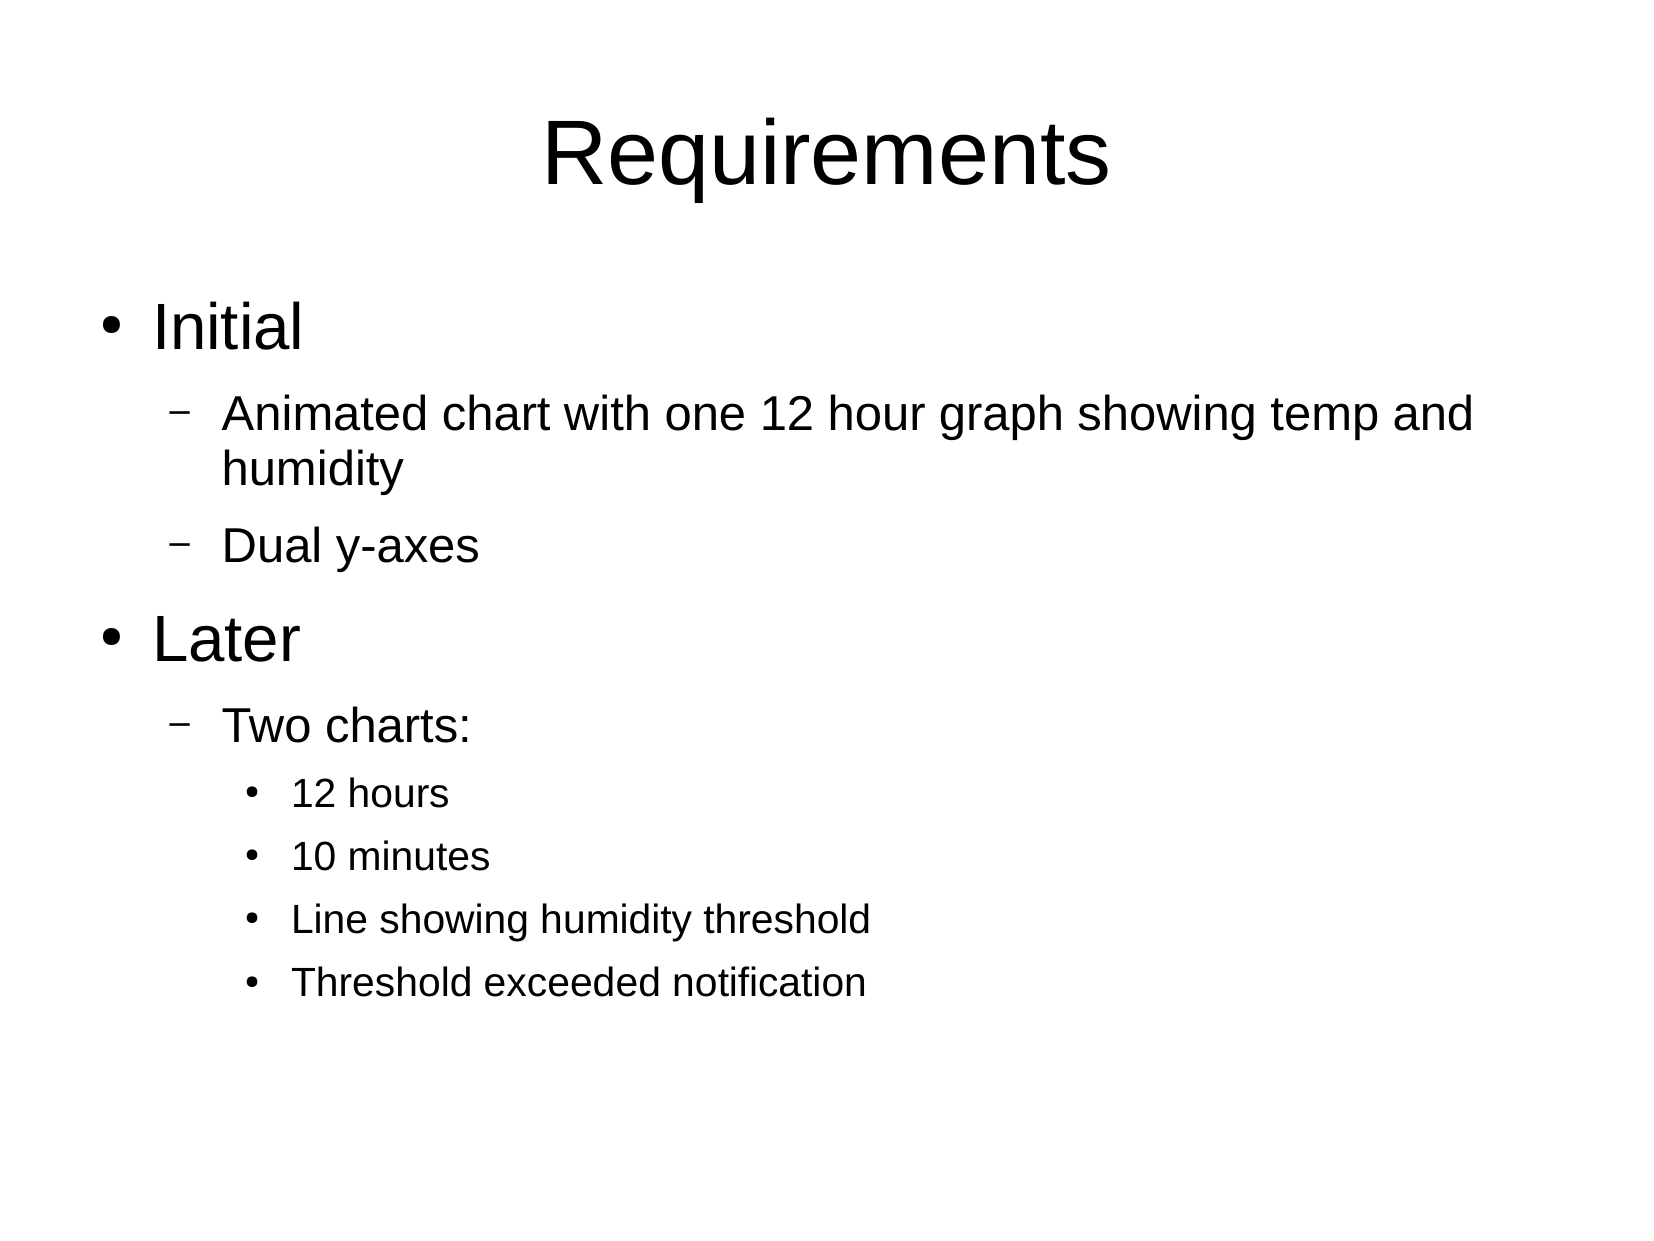

# Requirements
Initial
Animated chart with one 12 hour graph showing temp and humidity
Dual y-axes
Later
Two charts:
12 hours
10 minutes
Line showing humidity threshold
Threshold exceeded notification